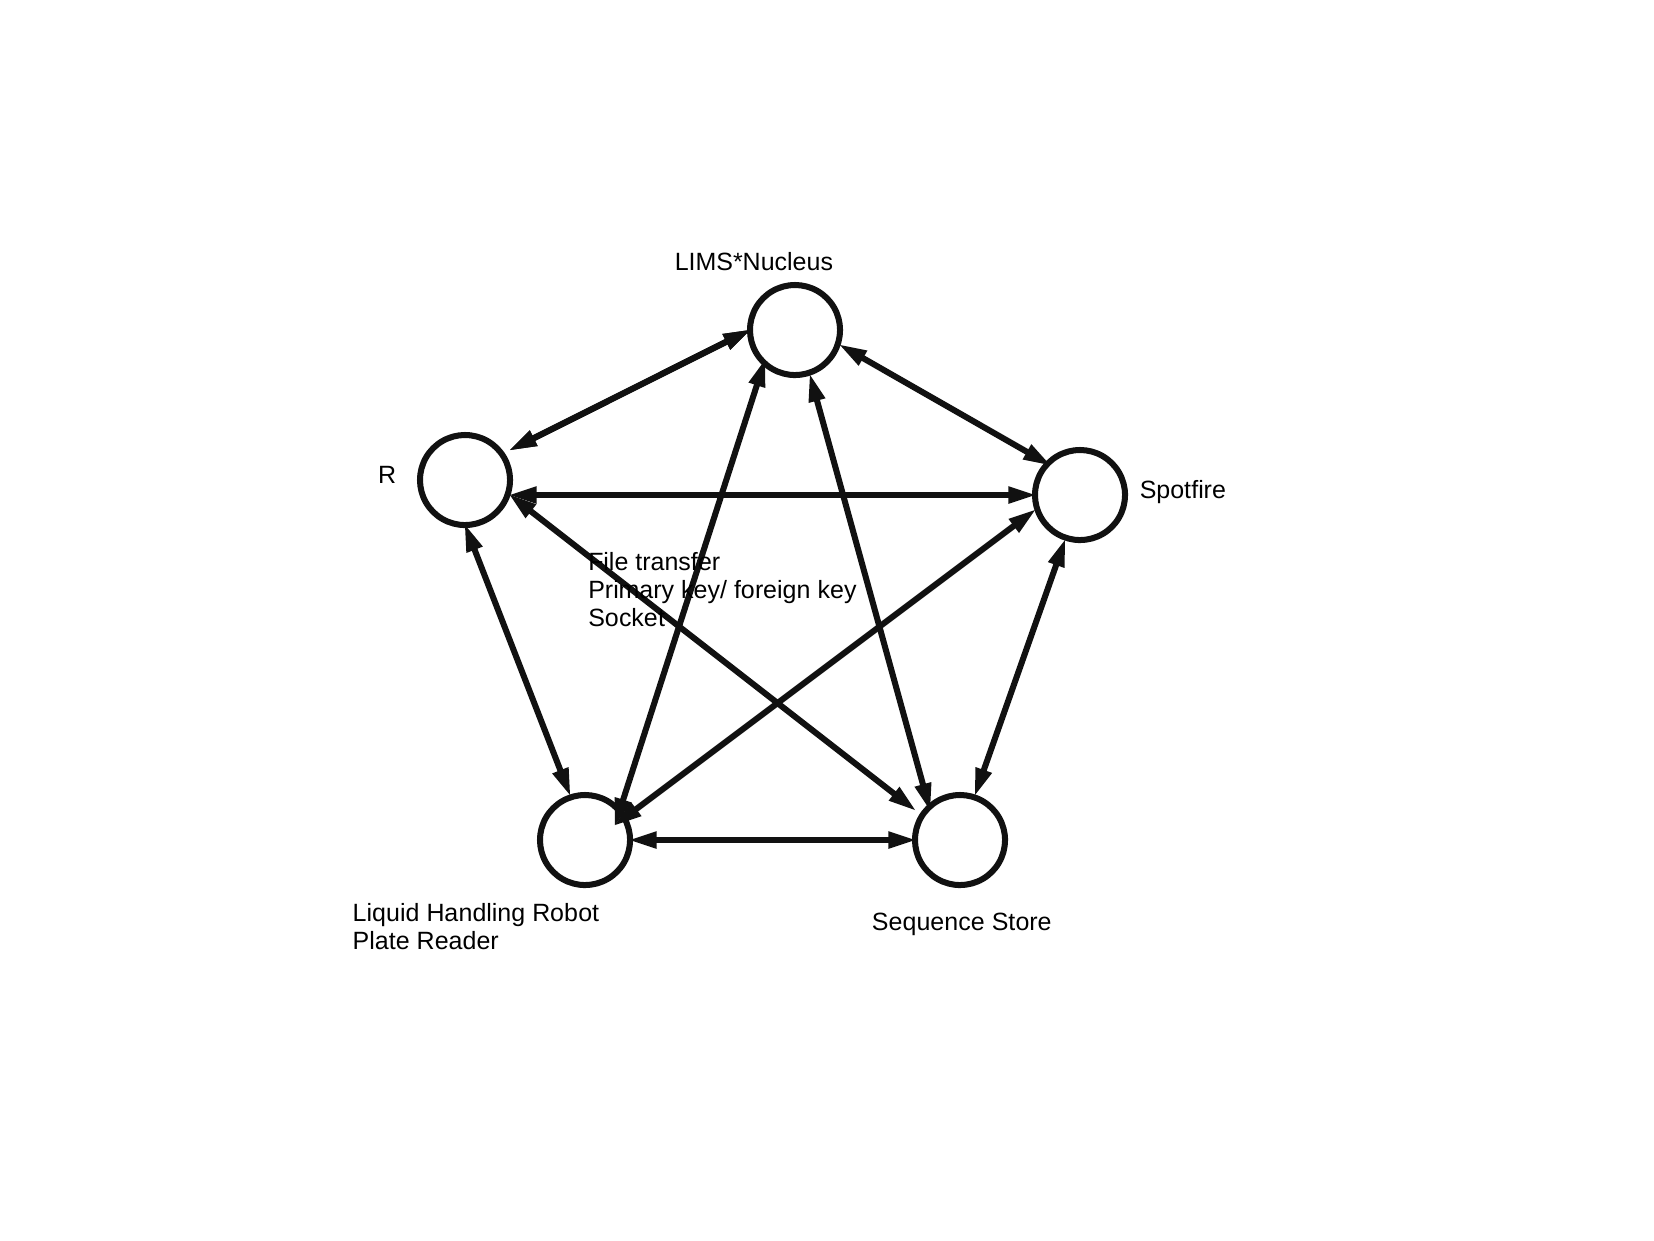

LIMS*Nucleus
R
Spotfire
File transfer
Primary key/ foreign key
Socket
Liquid Handling Robot
Plate Reader
Sequence Store